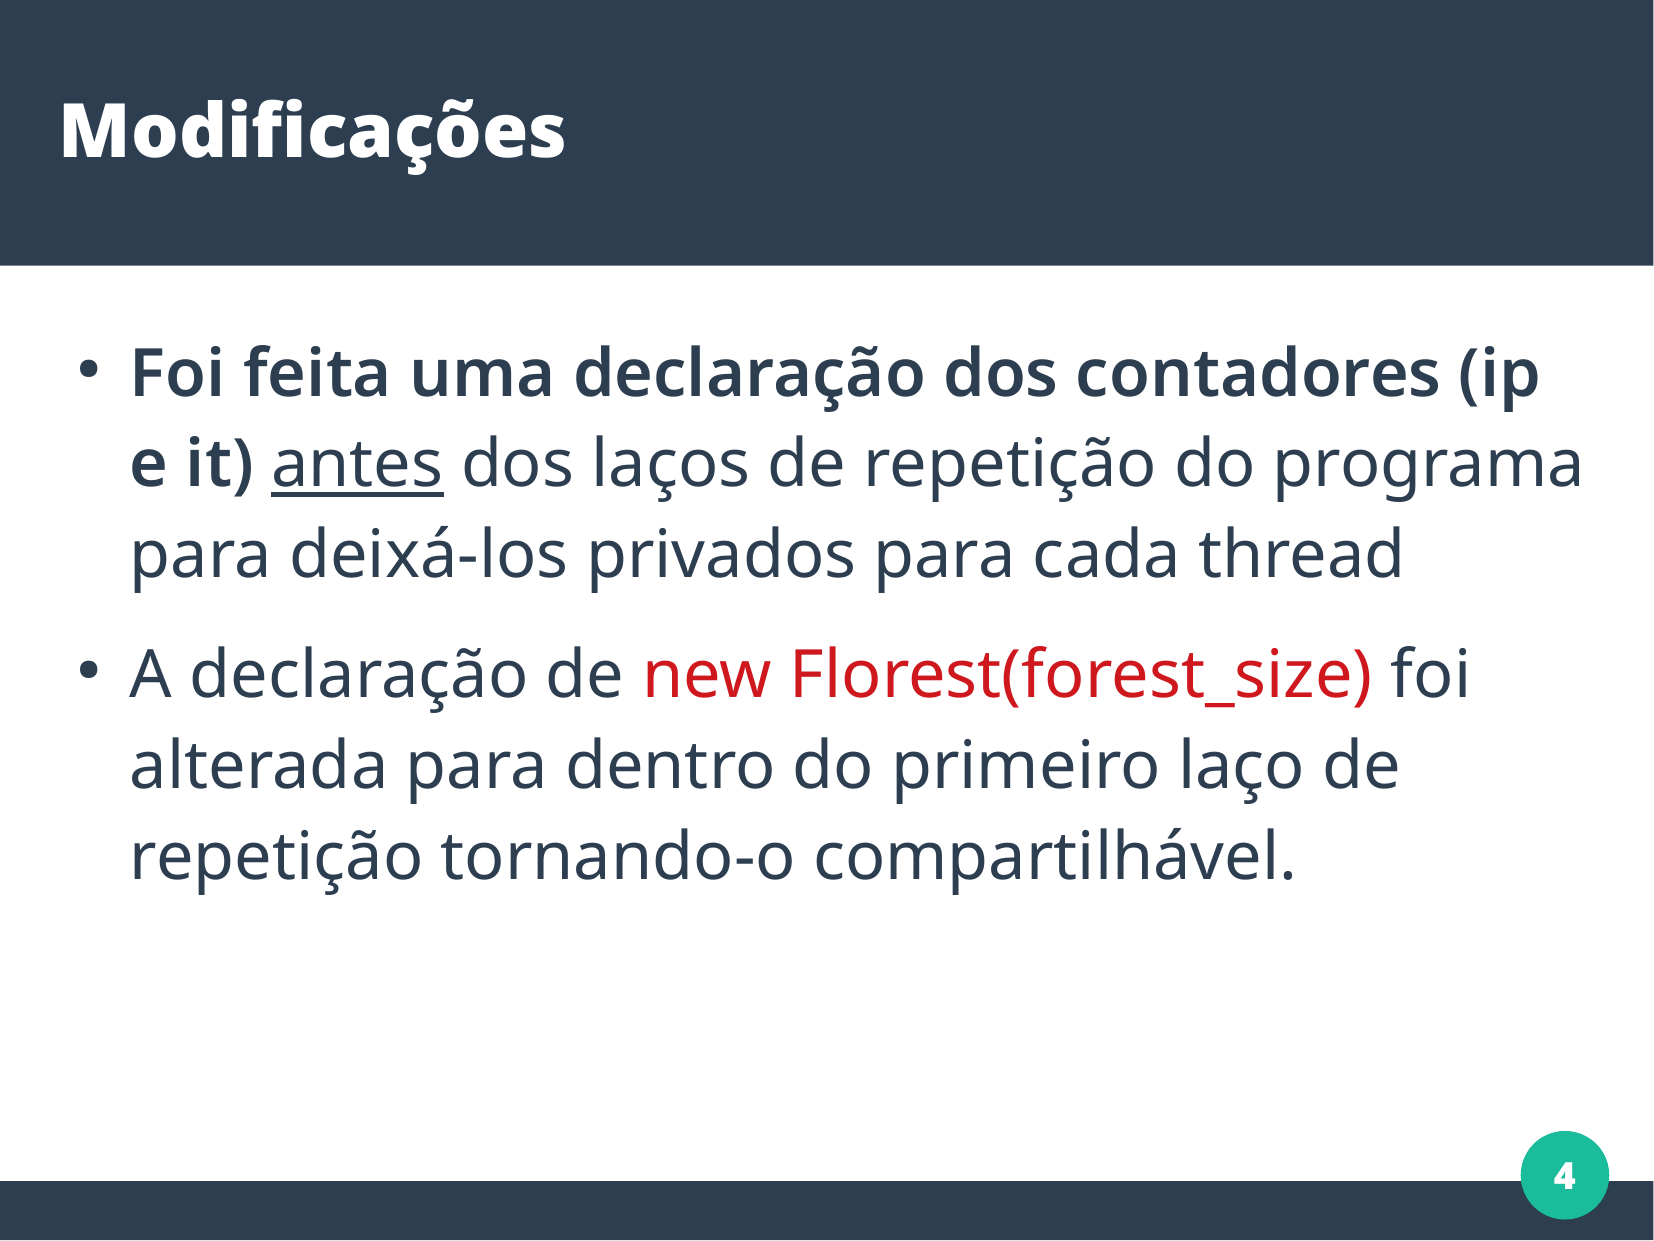

# Modificações
Foi feita uma declaração dos contadores (ip e it) antes dos laços de repetição do programa para deixá-los privados para cada thread
A declaração de new Florest(forest_size) foi alterada para dentro do primeiro laço de repetição tornando-o compartilhável.
4